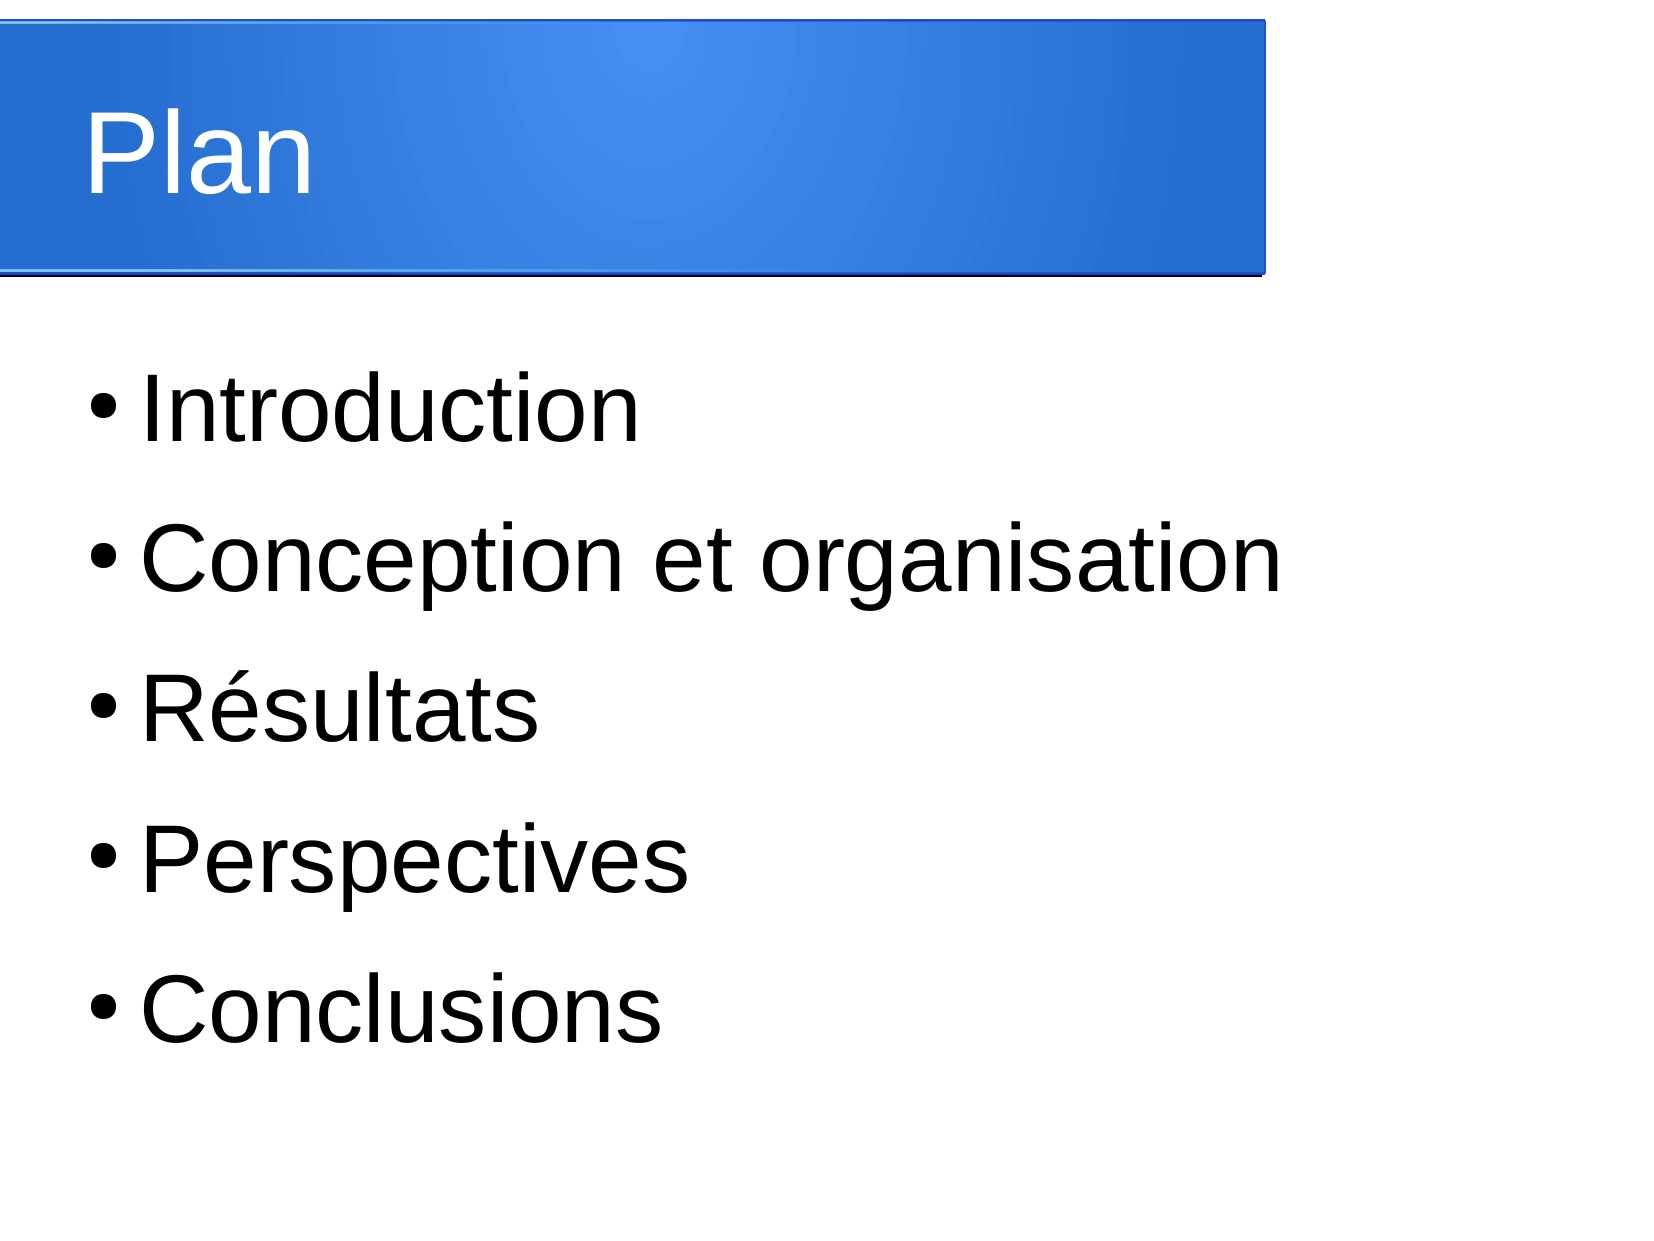

# Plan
Introduction
Conception et organisation
Résultats
Perspectives
Conclusions